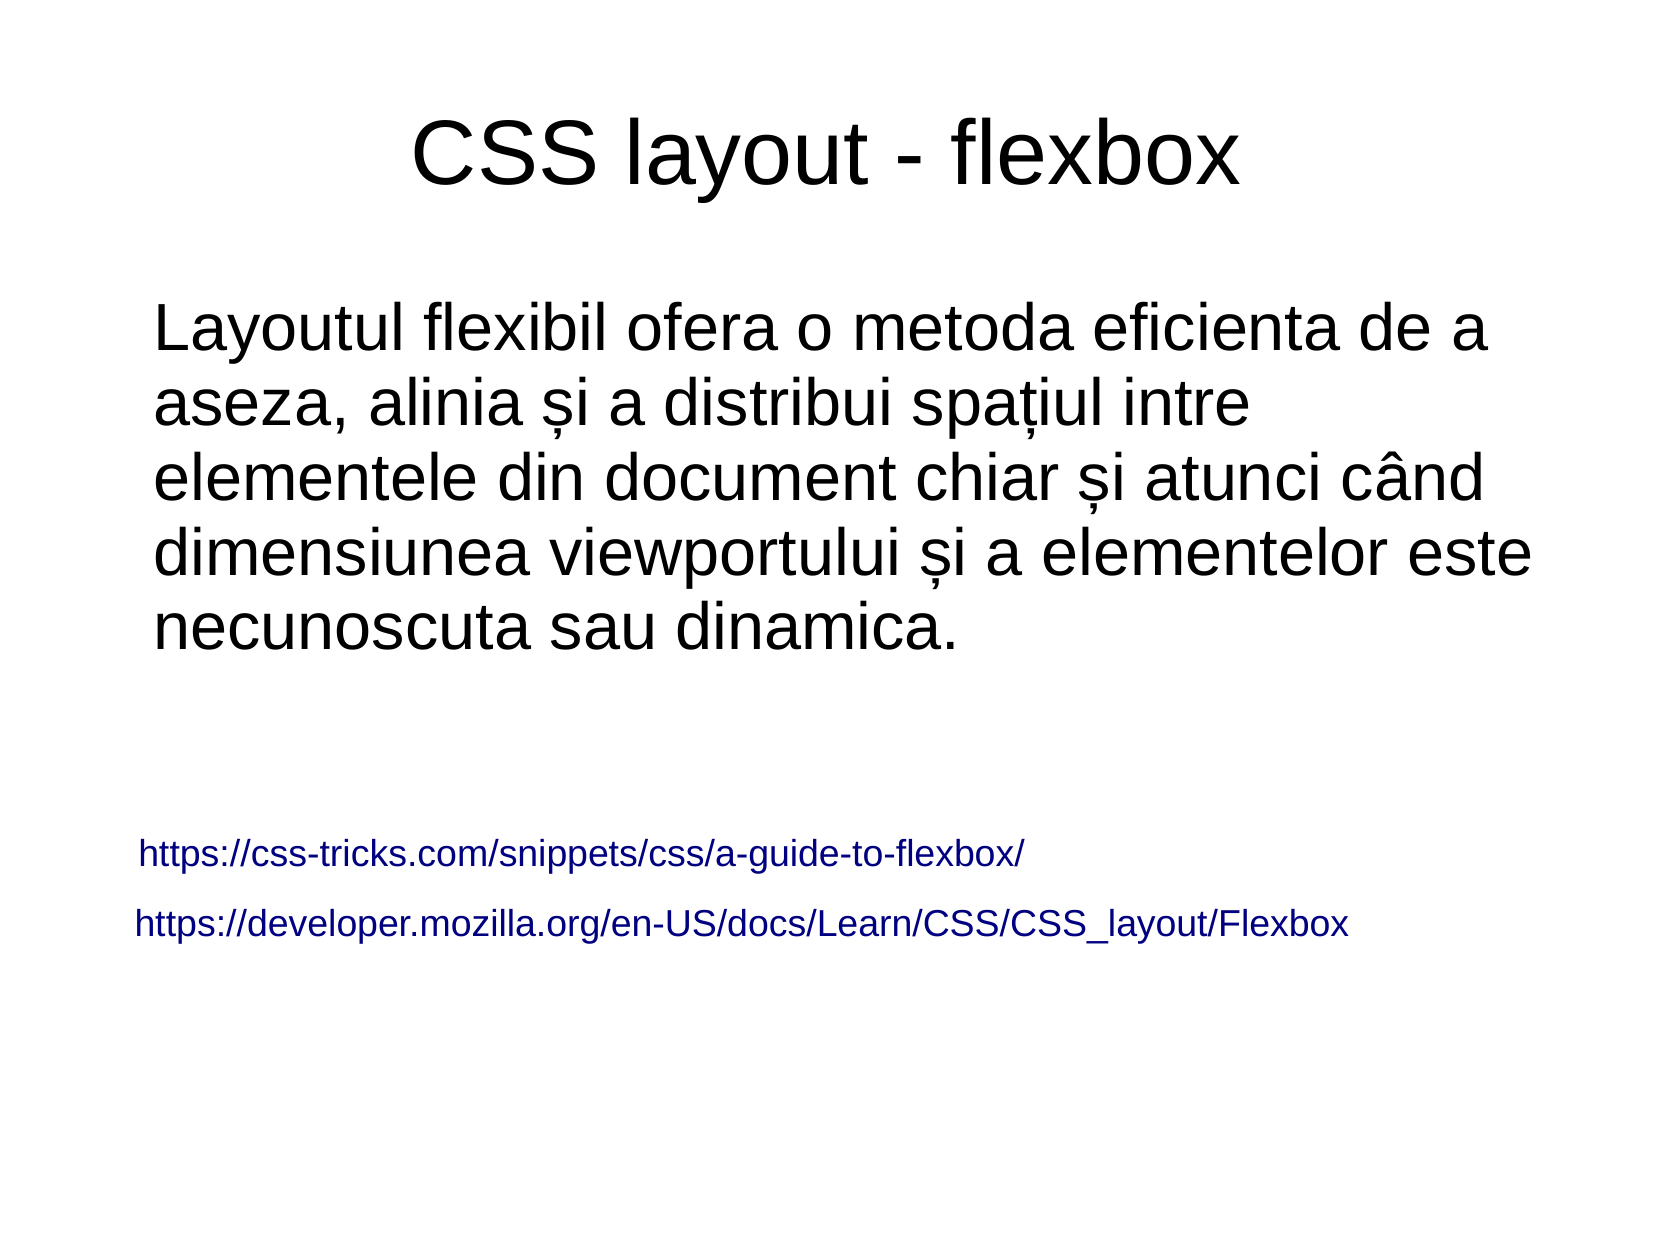

# CSS layout - flexbox
Layoutul flexibil ofera o metoda eficienta de a aseza, alinia și a distribui spațiul intre elementele din document chiar și atunci când dimensiunea viewportului și a elementelor este necunoscuta sau dinamica.
https://css-tricks.com/snippets/css/a-guide-to-flexbox/
https://developer.mozilla.org/en-US/docs/Learn/CSS/CSS_layout/Flexbox